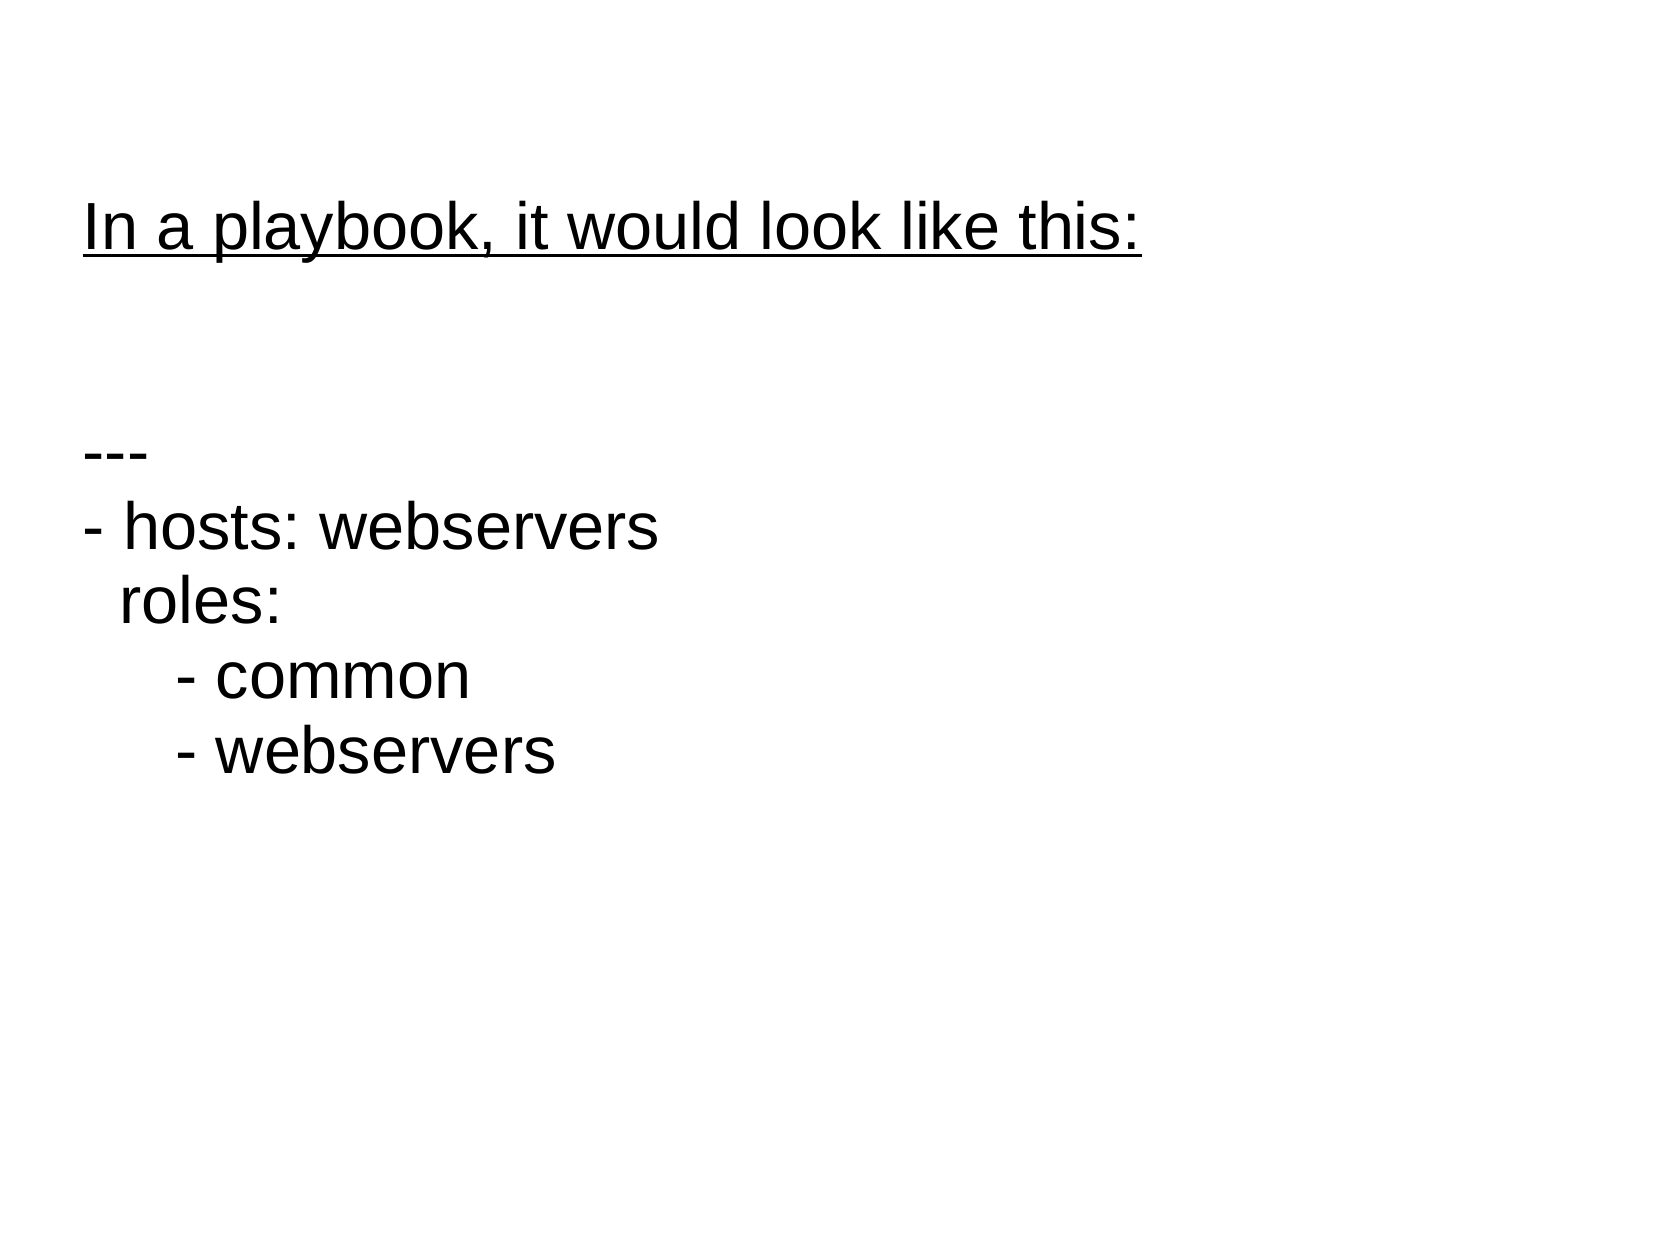

# In a playbook, it would look like this:
---
- hosts: webservers
 roles:
 - common
 - webservers